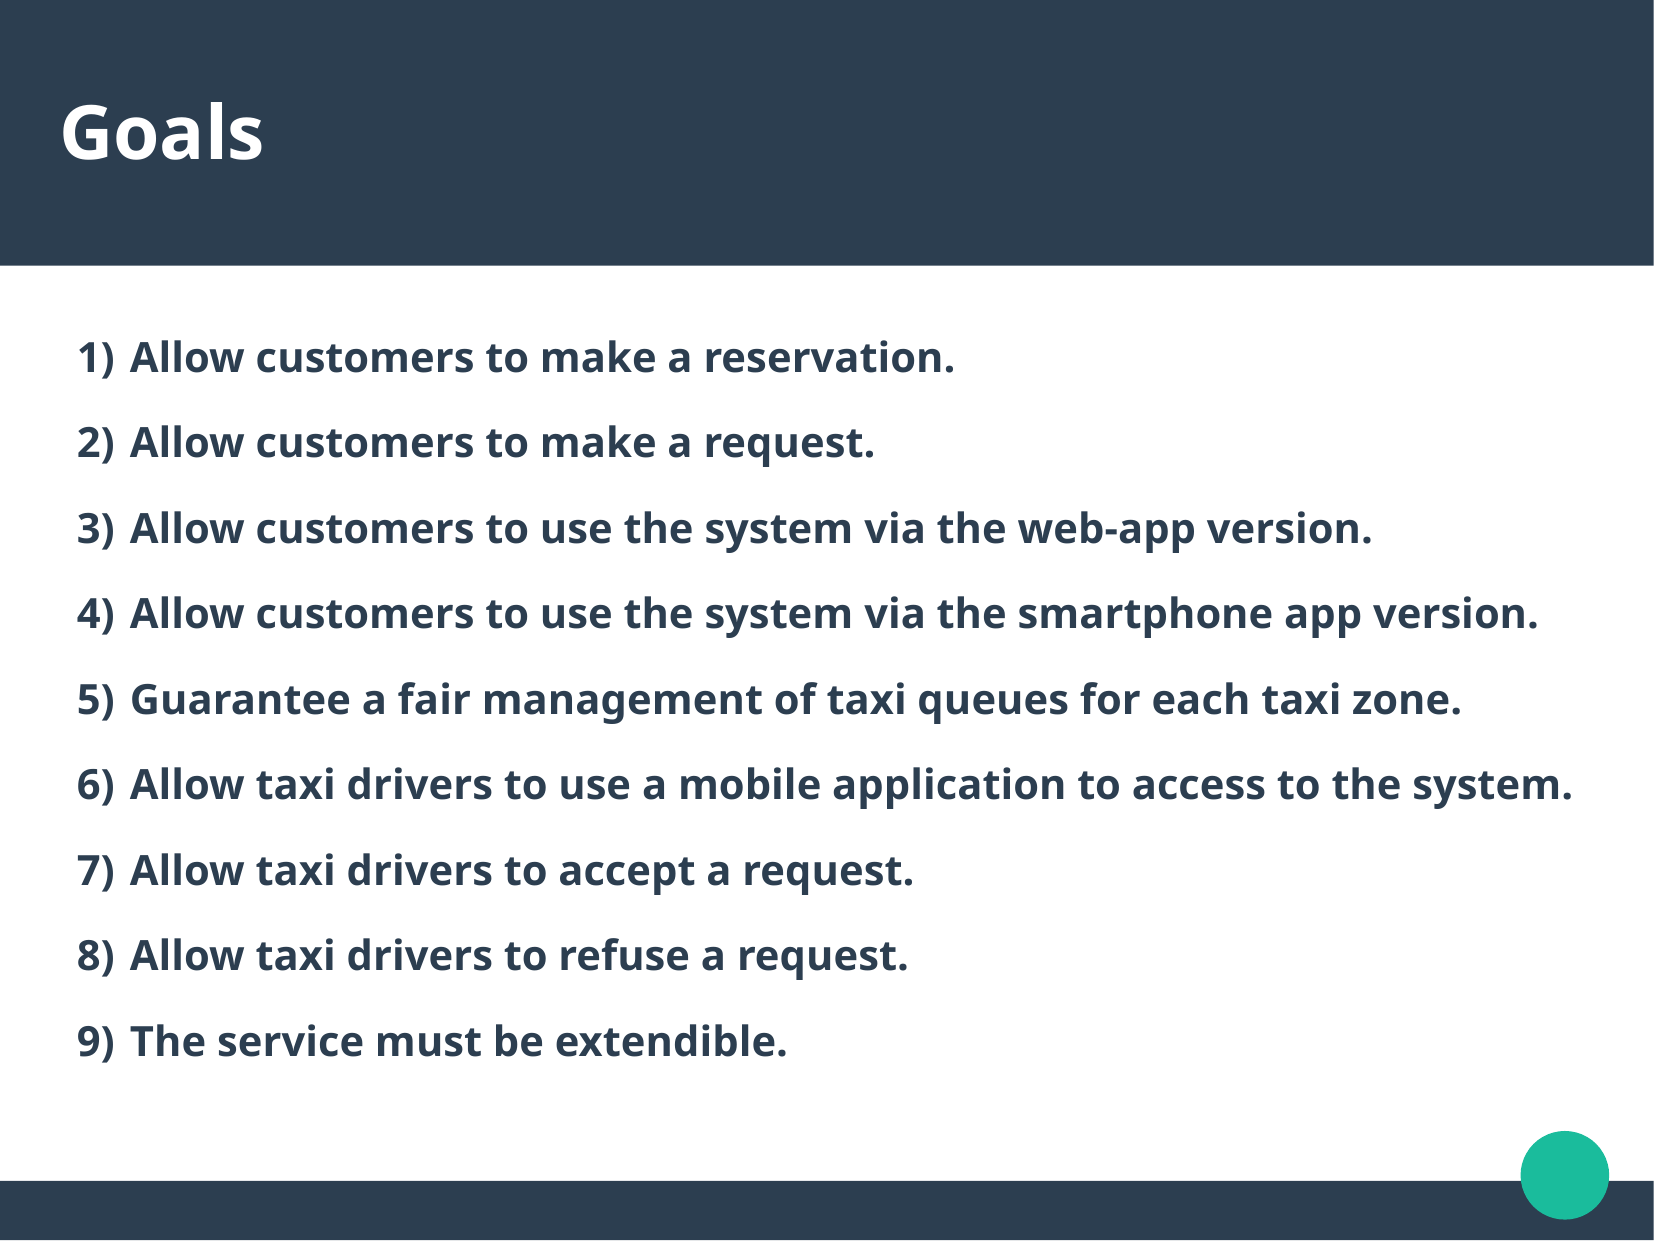

# Goals
Allow customers to make a reservation.
Allow customers to make a request.
Allow customers to use the system via the web-app version.
Allow customers to use the system via the smartphone app version.
Guarantee a fair management of taxi queues for each taxi zone.
Allow taxi drivers to use a mobile application to access to the system.
Allow taxi drivers to accept a request.
Allow taxi drivers to refuse a request.
The service must be extendible.